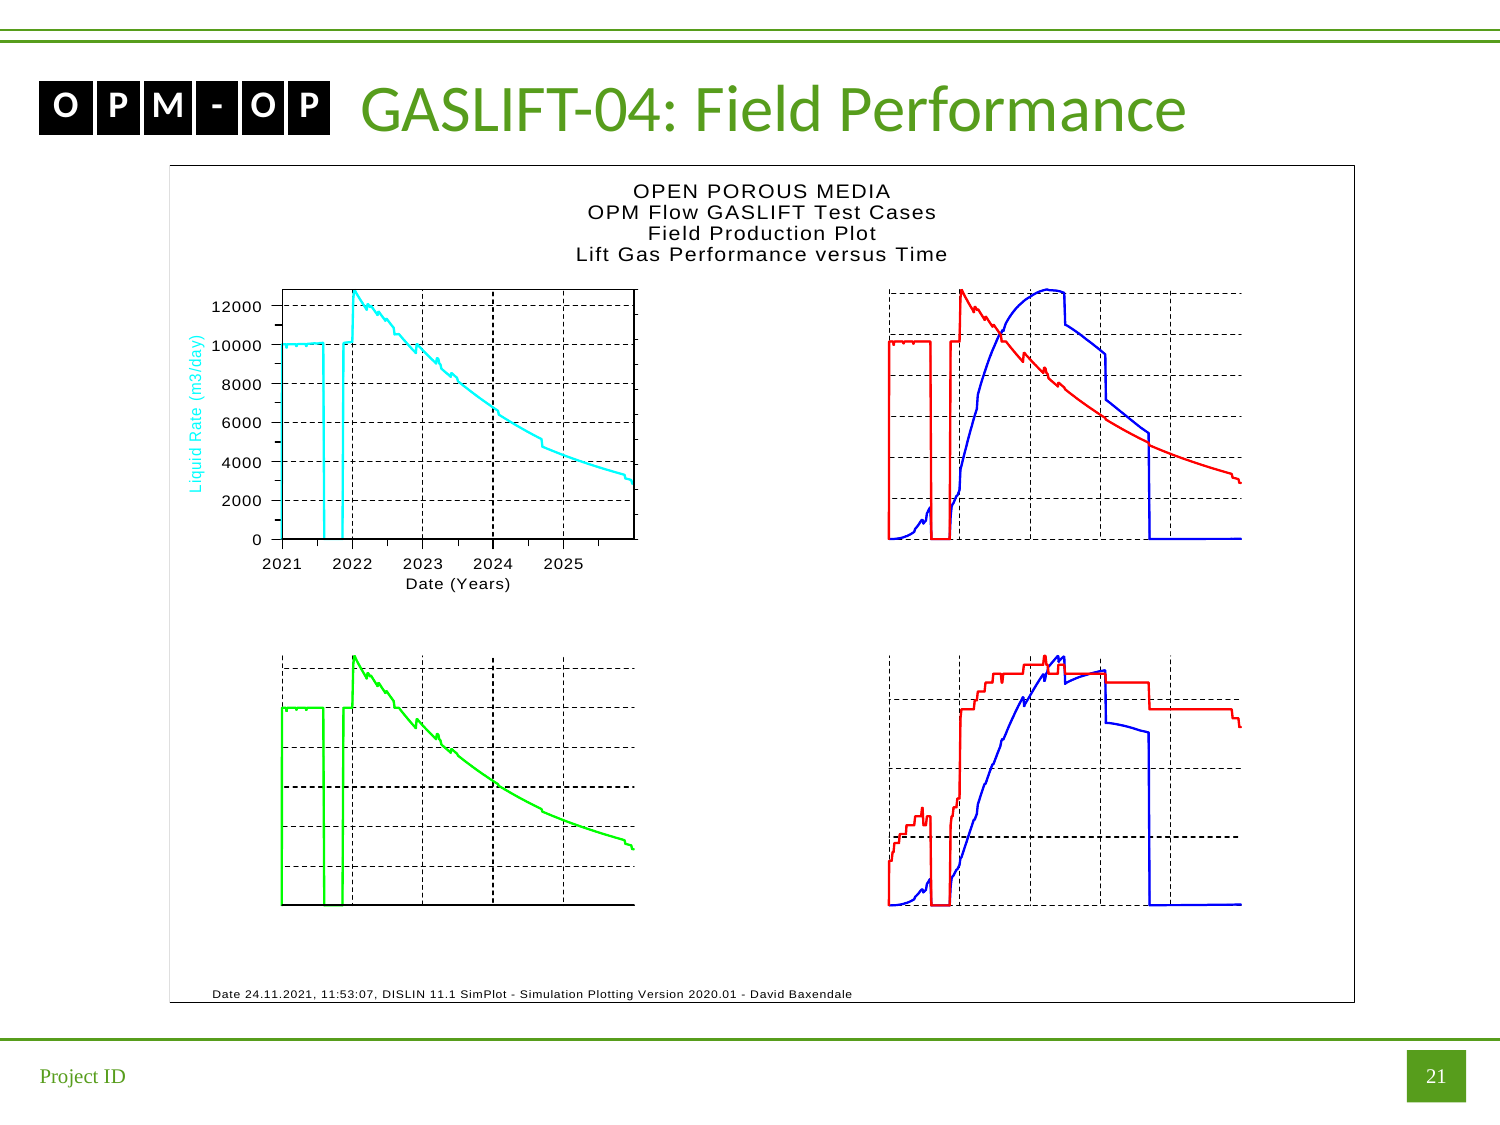

# GASLIFT-04: Field Performance
Project ID
21